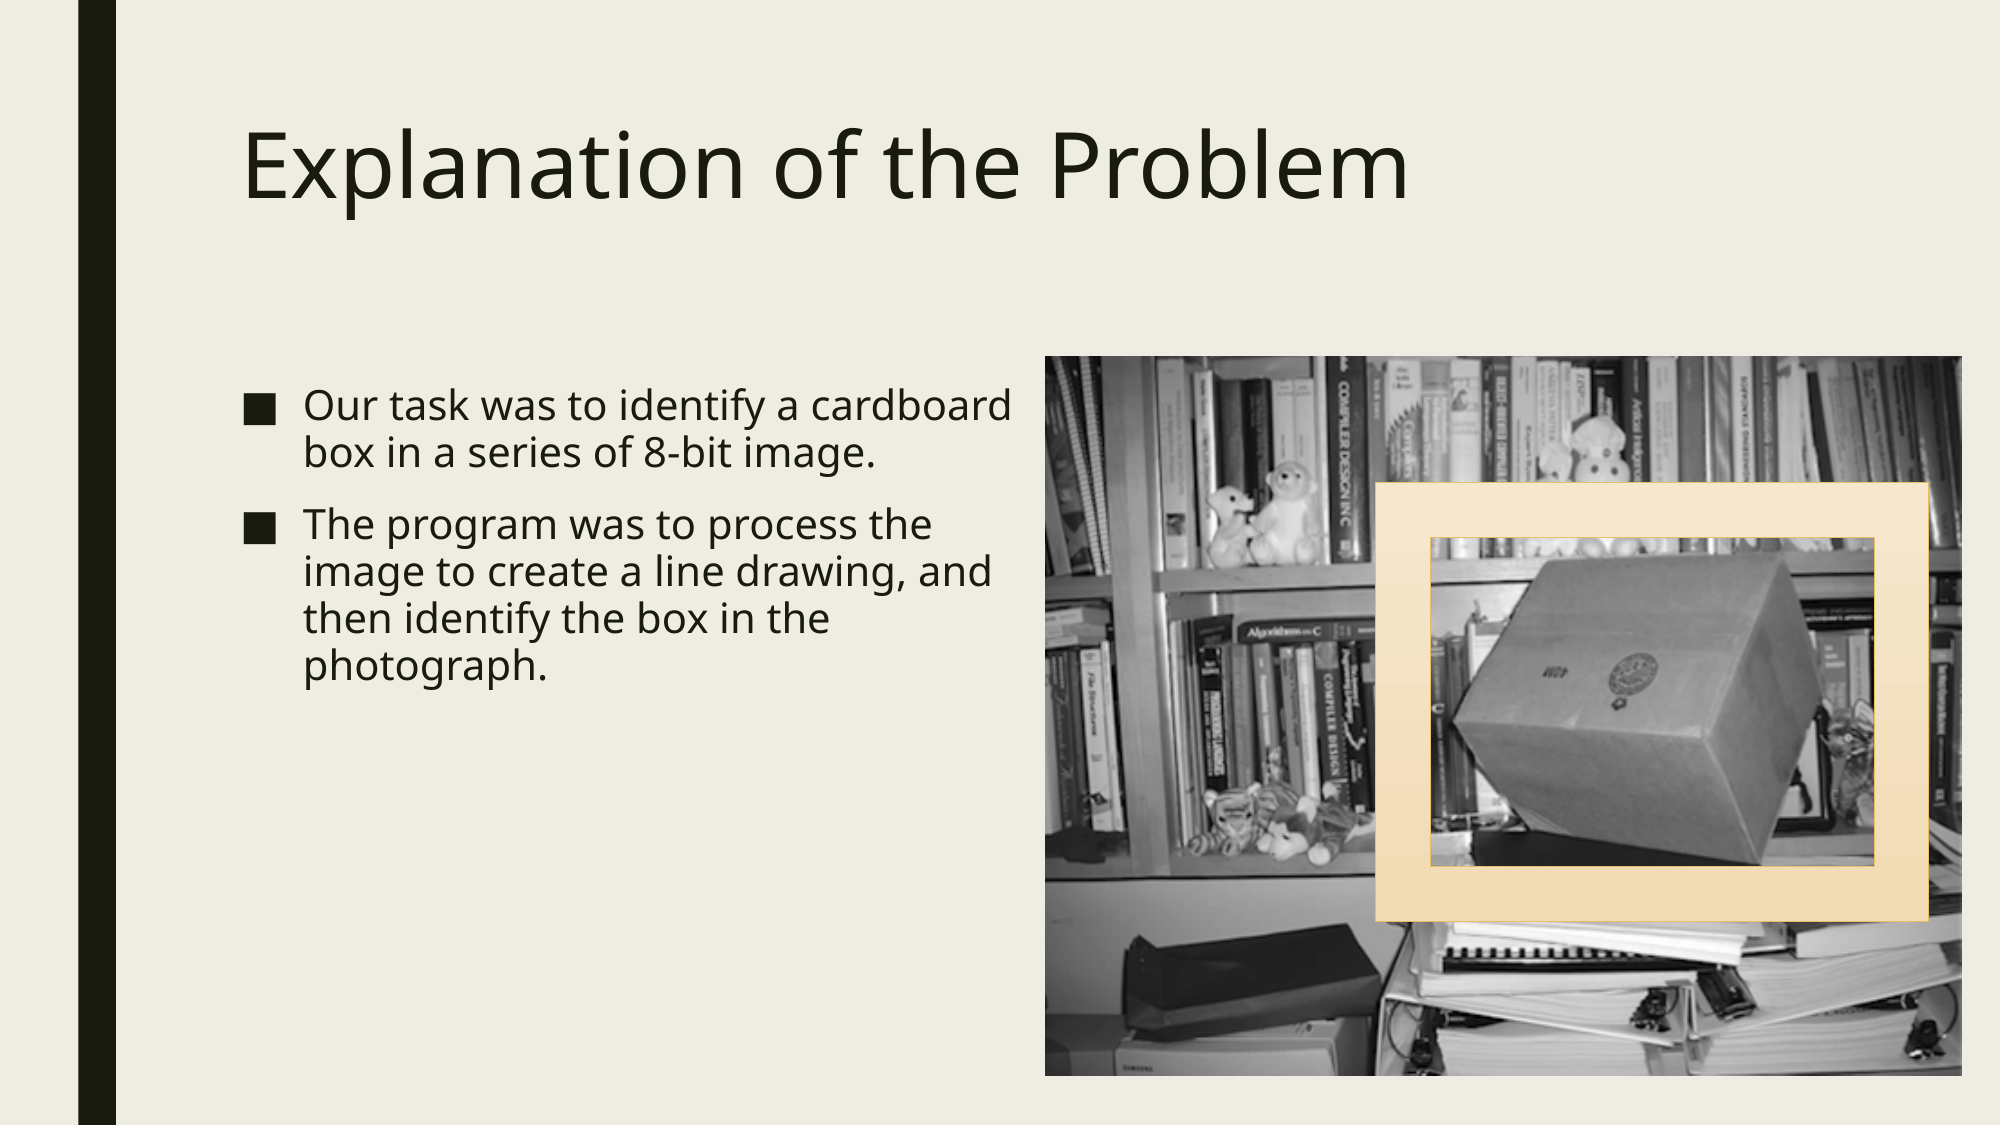

# Explanation of the Problem
Our task was to identify a cardboard box in a series of 8-bit image.
The program was to process the image to create a line drawing, and then identify the box in the photograph.